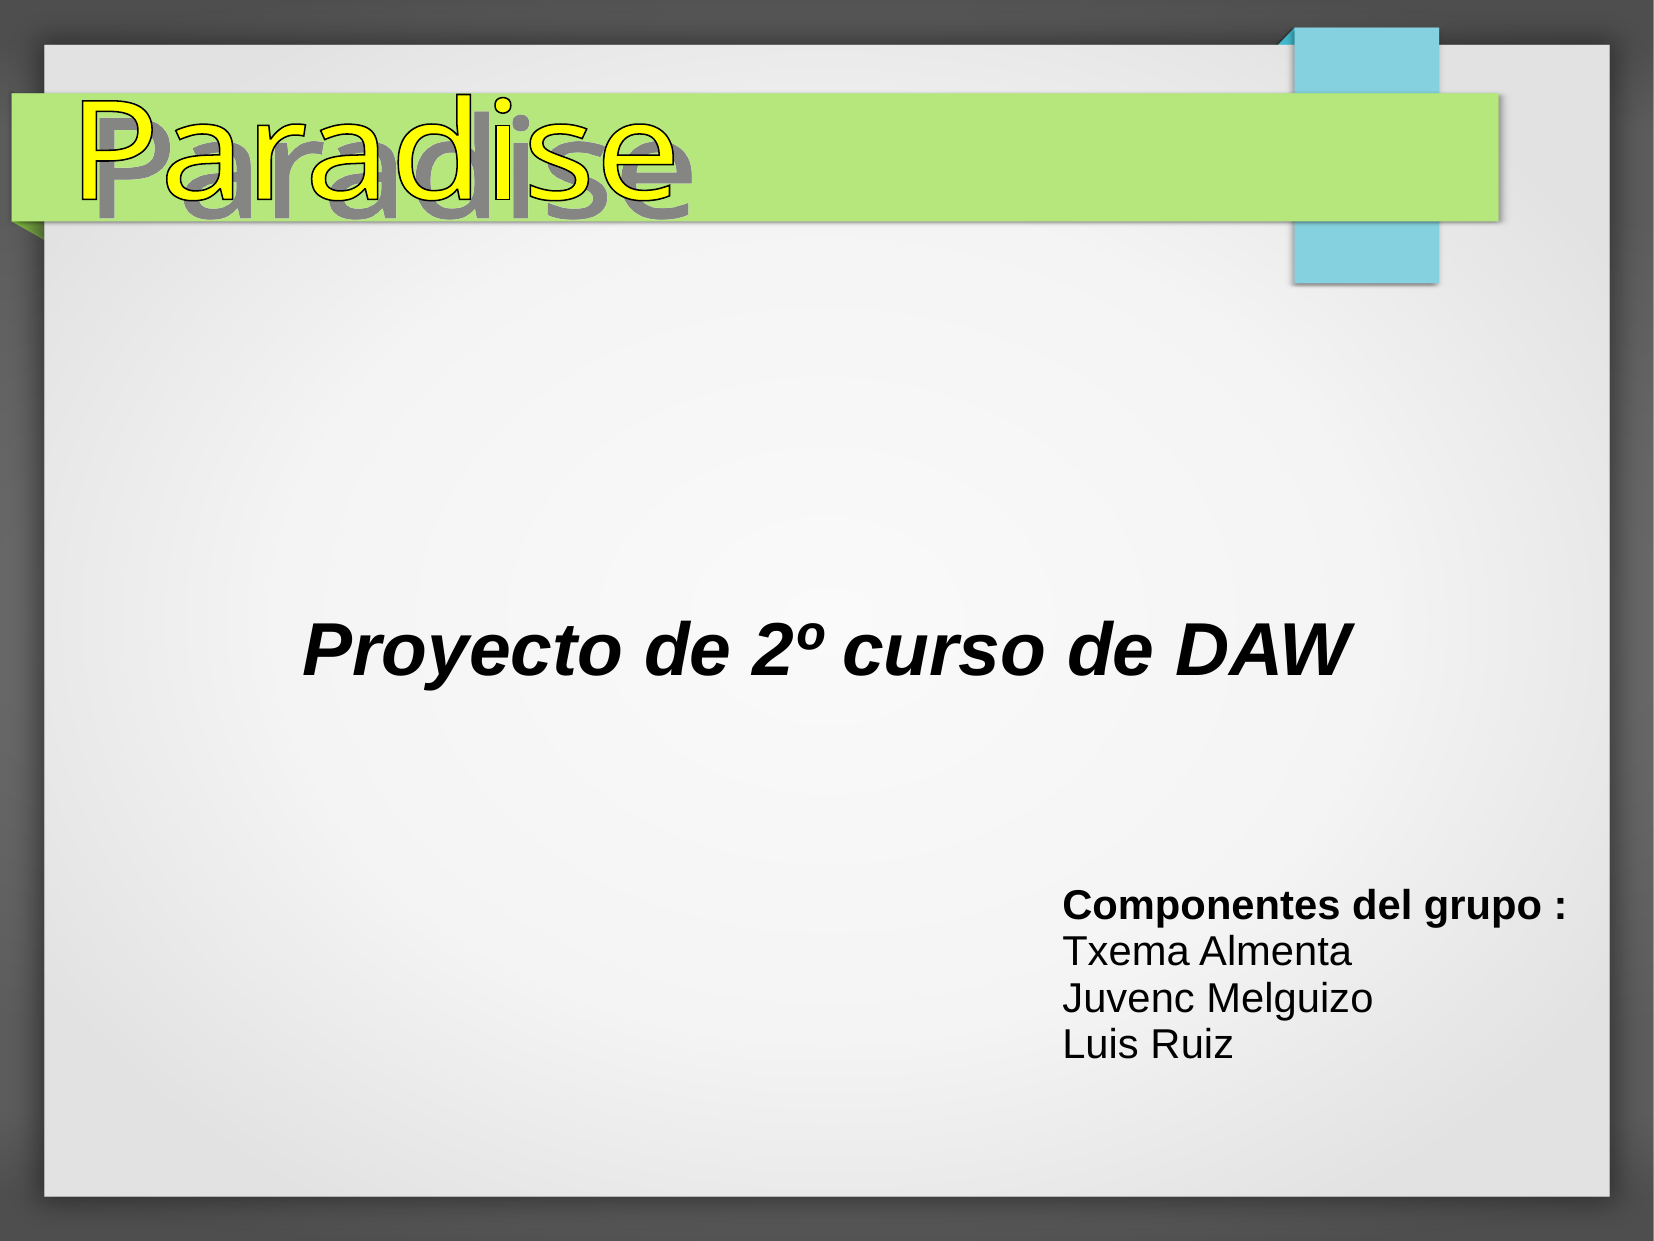

#
Paradise
Proyecto de 2º curso de DAW
Componentes del grupo :
Txema Almenta
Juvenc Melguizo
Luis Ruiz